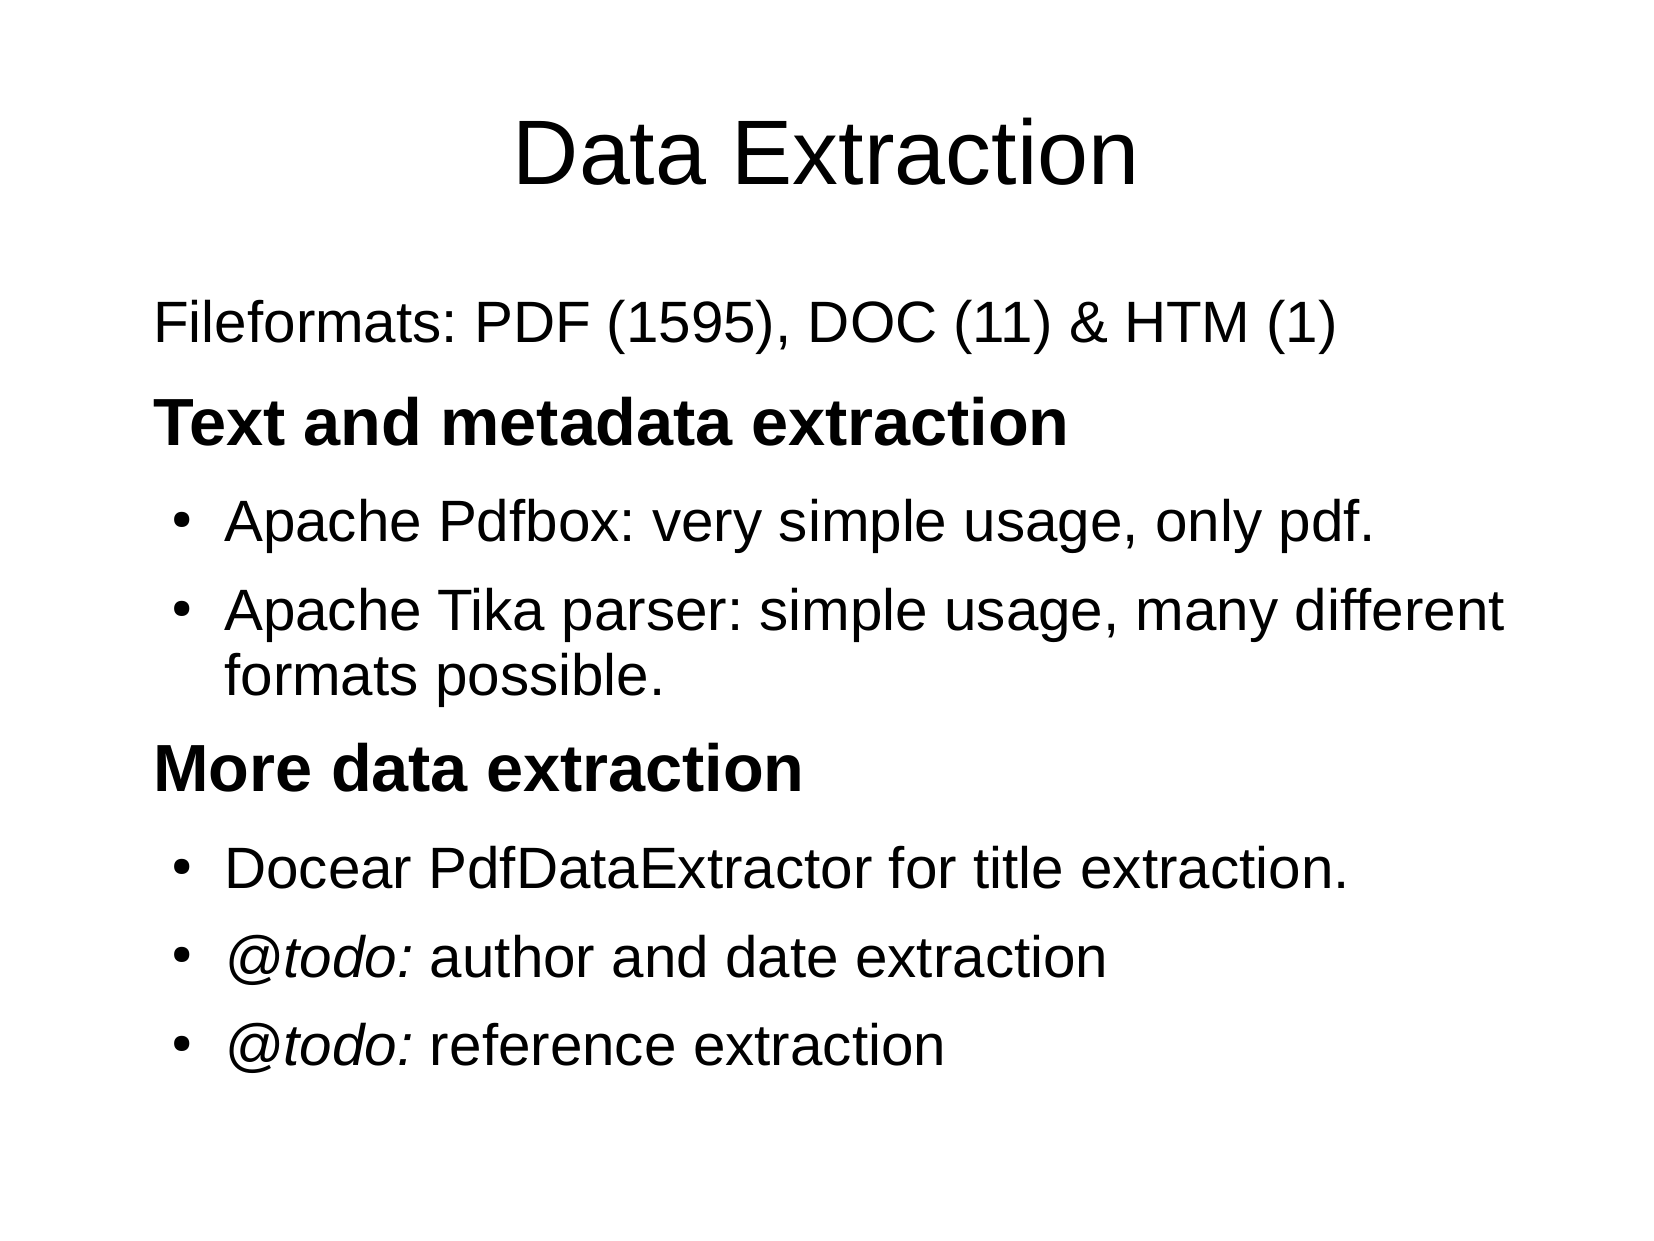

# Data Extraction
Fileformats: PDF (1595), DOC (11) & HTM (1)
Text and metadata extraction
Apache Pdfbox: very simple usage, only pdf.
Apache Tika parser: simple usage, many different formats possible.
More data extraction
Docear PdfDataExtractor for title extraction.
@todo: author and date extraction
@todo: reference extraction